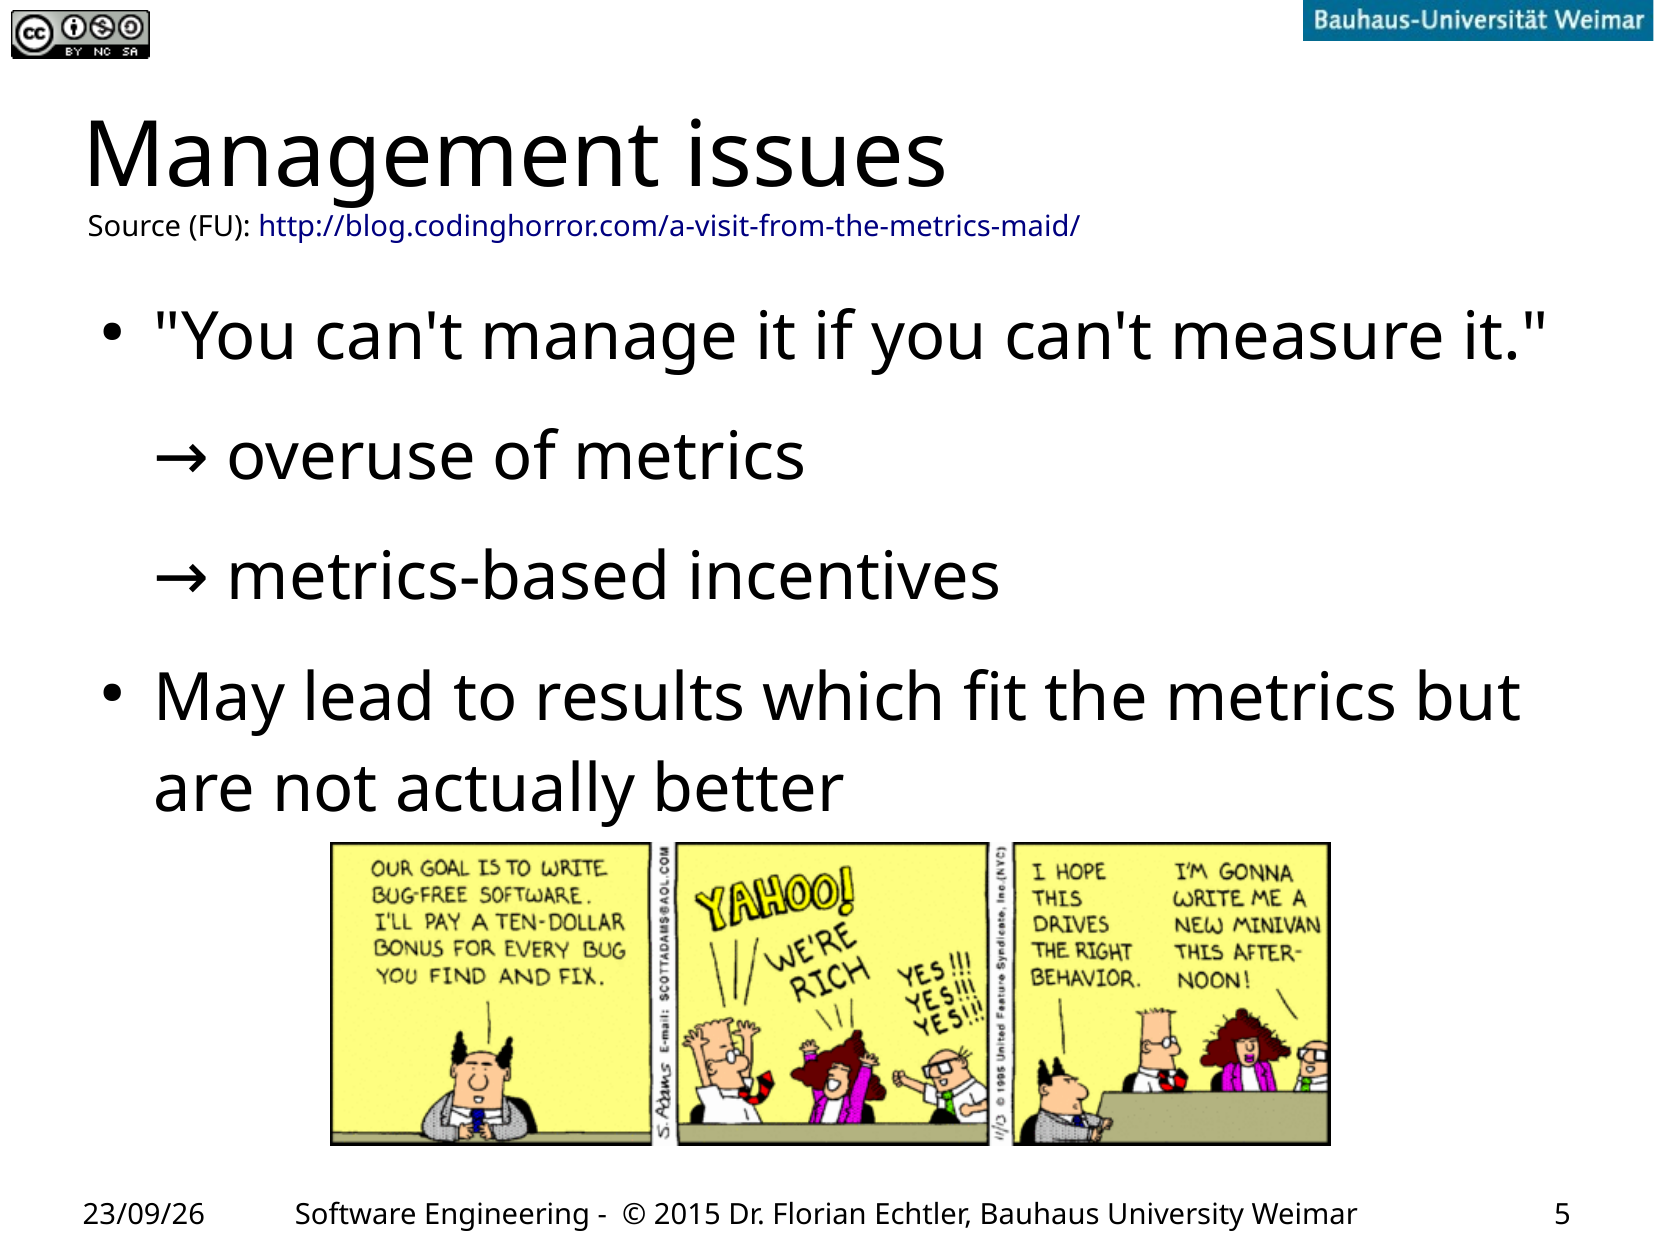

# Management issues
Source (FU): http://blog.codinghorror.com/a-visit-from-the-metrics-maid/
"You can't manage it if you can't measure it."
→ overuse of metrics
→ metrics-based incentives
May lead to results which fit the metrics but are not actually better
Software Engineering - © 2015 Dr. Florian Echtler, Bauhaus University Weimar
5